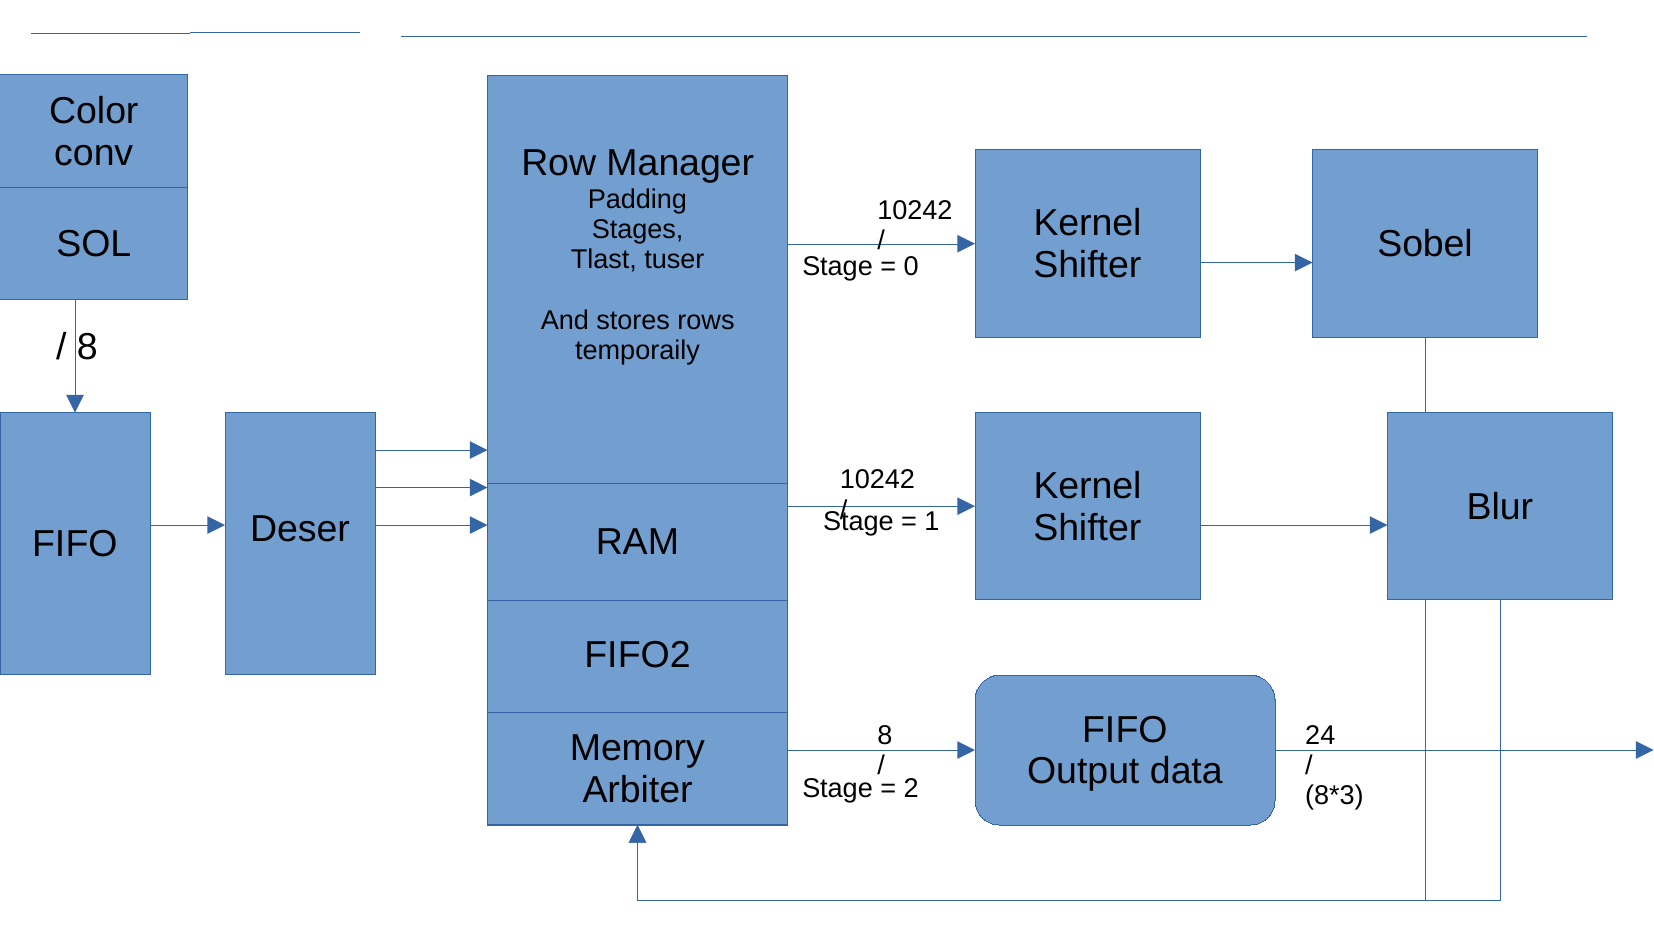

Color
conv
Row Manager
Padding
Stages,
Tlast, tuser
And stores rows temporaily
Kernel Shifter
Sobel
10242
/
SOL
/ 8
FIFO
Deser
Kernel Shifter
Blur
10242
/
RAM
FIFO2
FIFO
Output data
Memory
Arbiter
8
/
24
/
(8*3)
Stage = 2